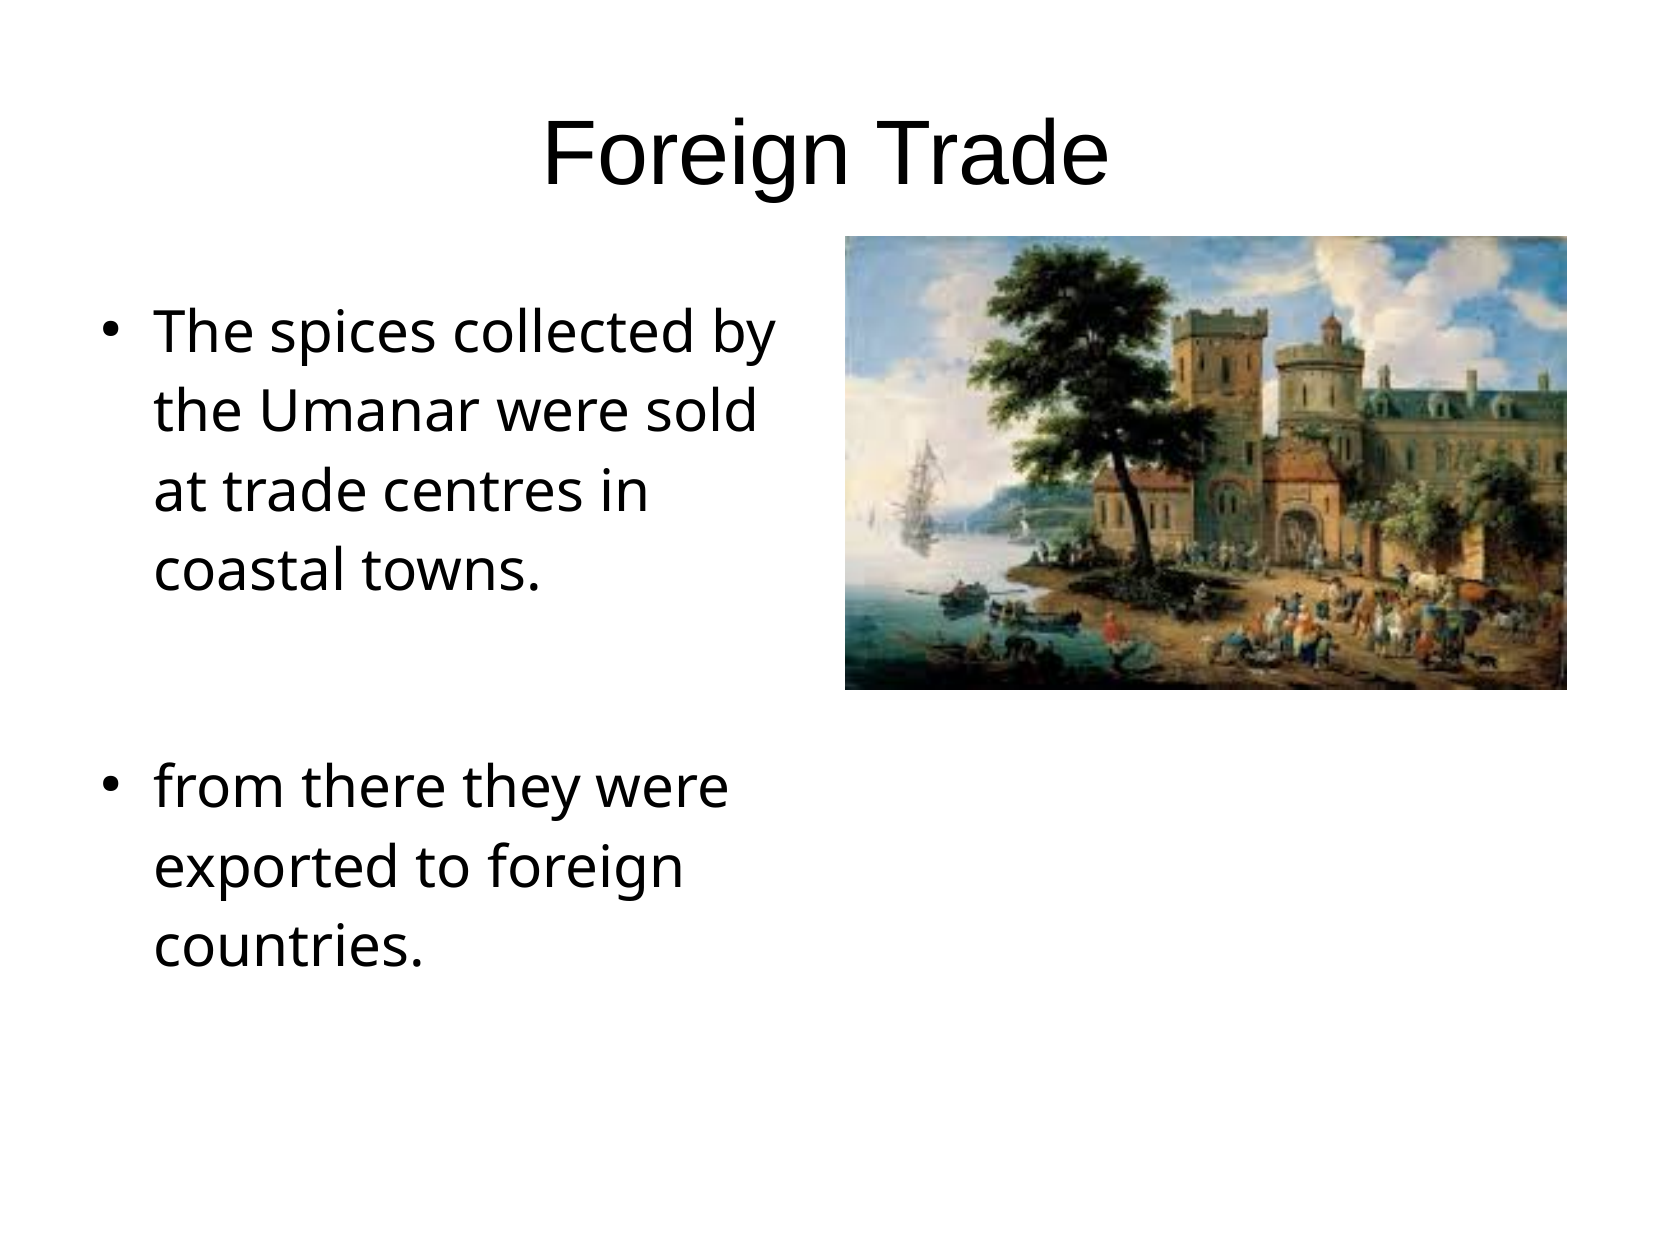

# Foreign Trade
The spices collected by the Umanar were sold at trade centres in coastal towns.
from there they were exported to foreign countries.